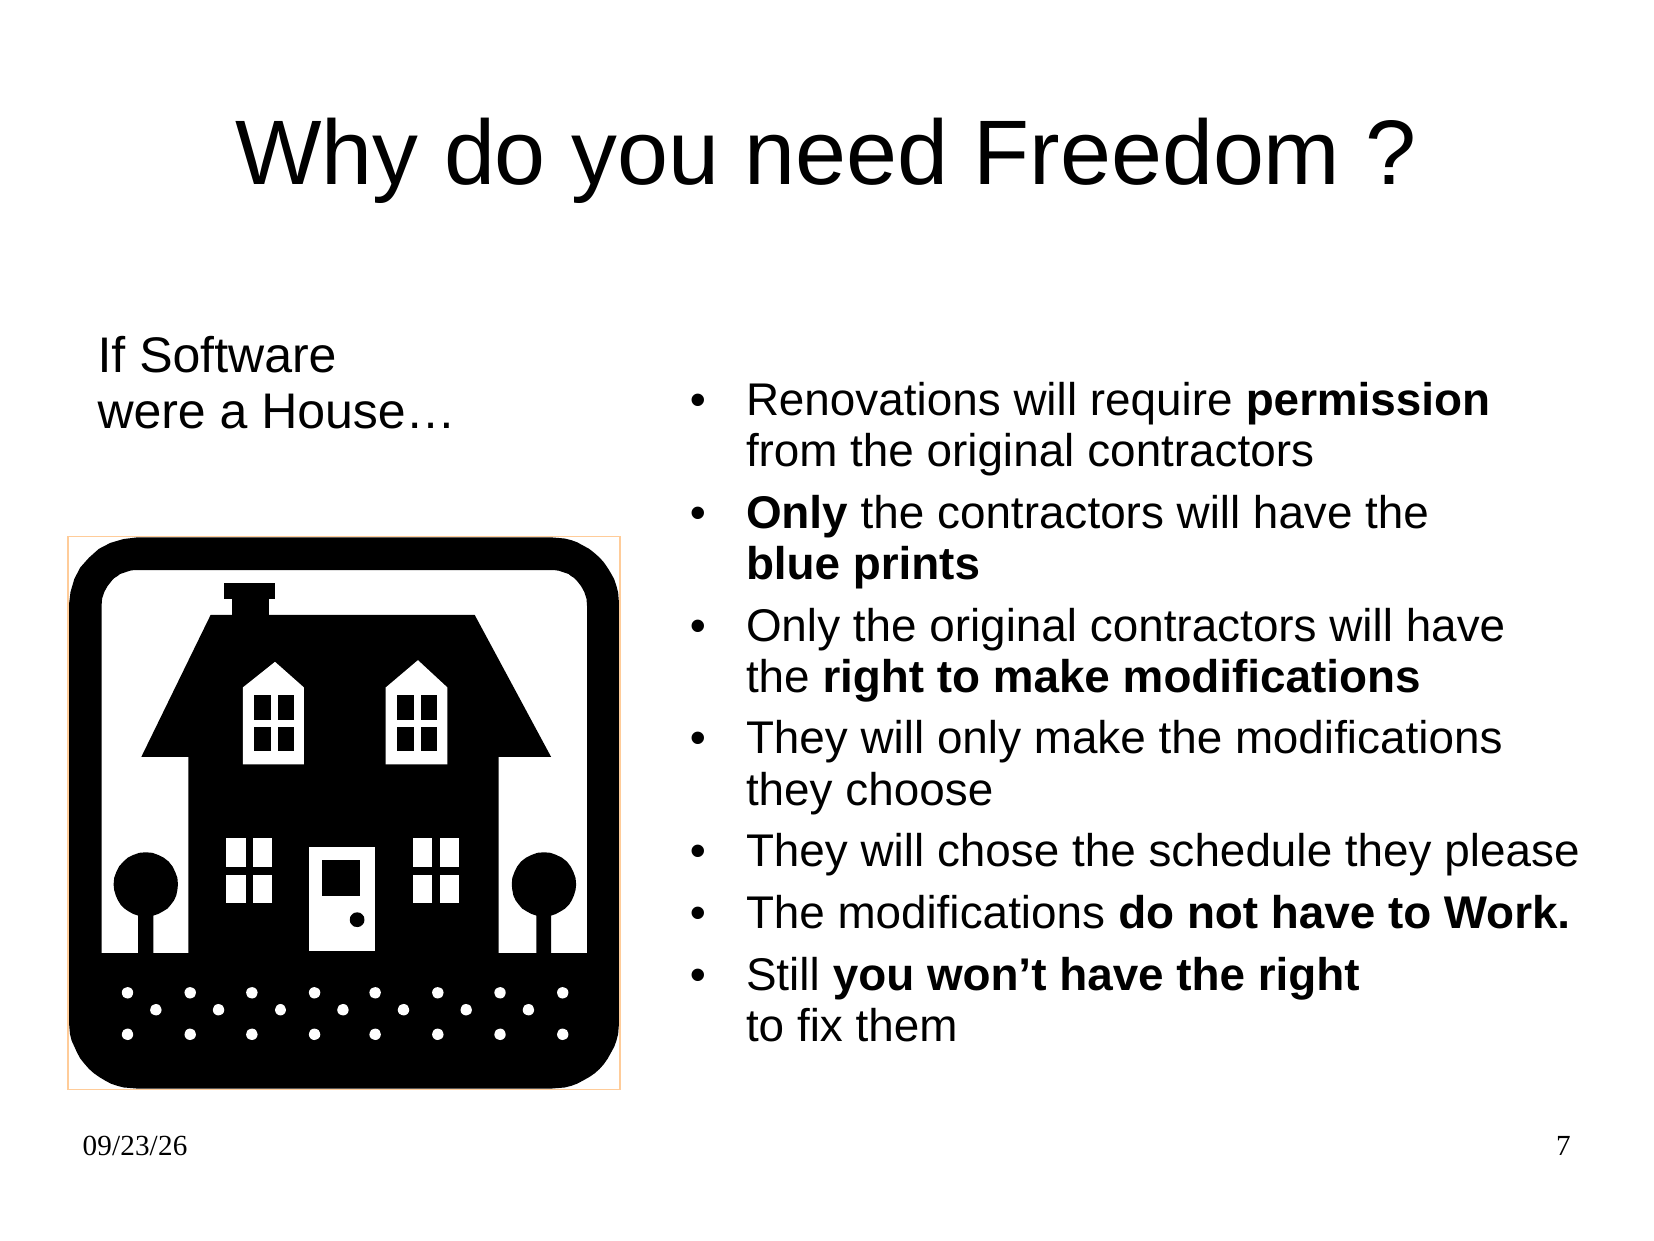

# Why do you need Freedom ?
If Software
were a House…
Renovations will require permission from the original contractors
Only the contractors will have the
blue prints
Only the original contractors will have
the right to make modifications
They will only make the modifications they choose
They will chose the schedule they please
The modifications do not have to Work.
Still you won’t have the right
to fix them
7